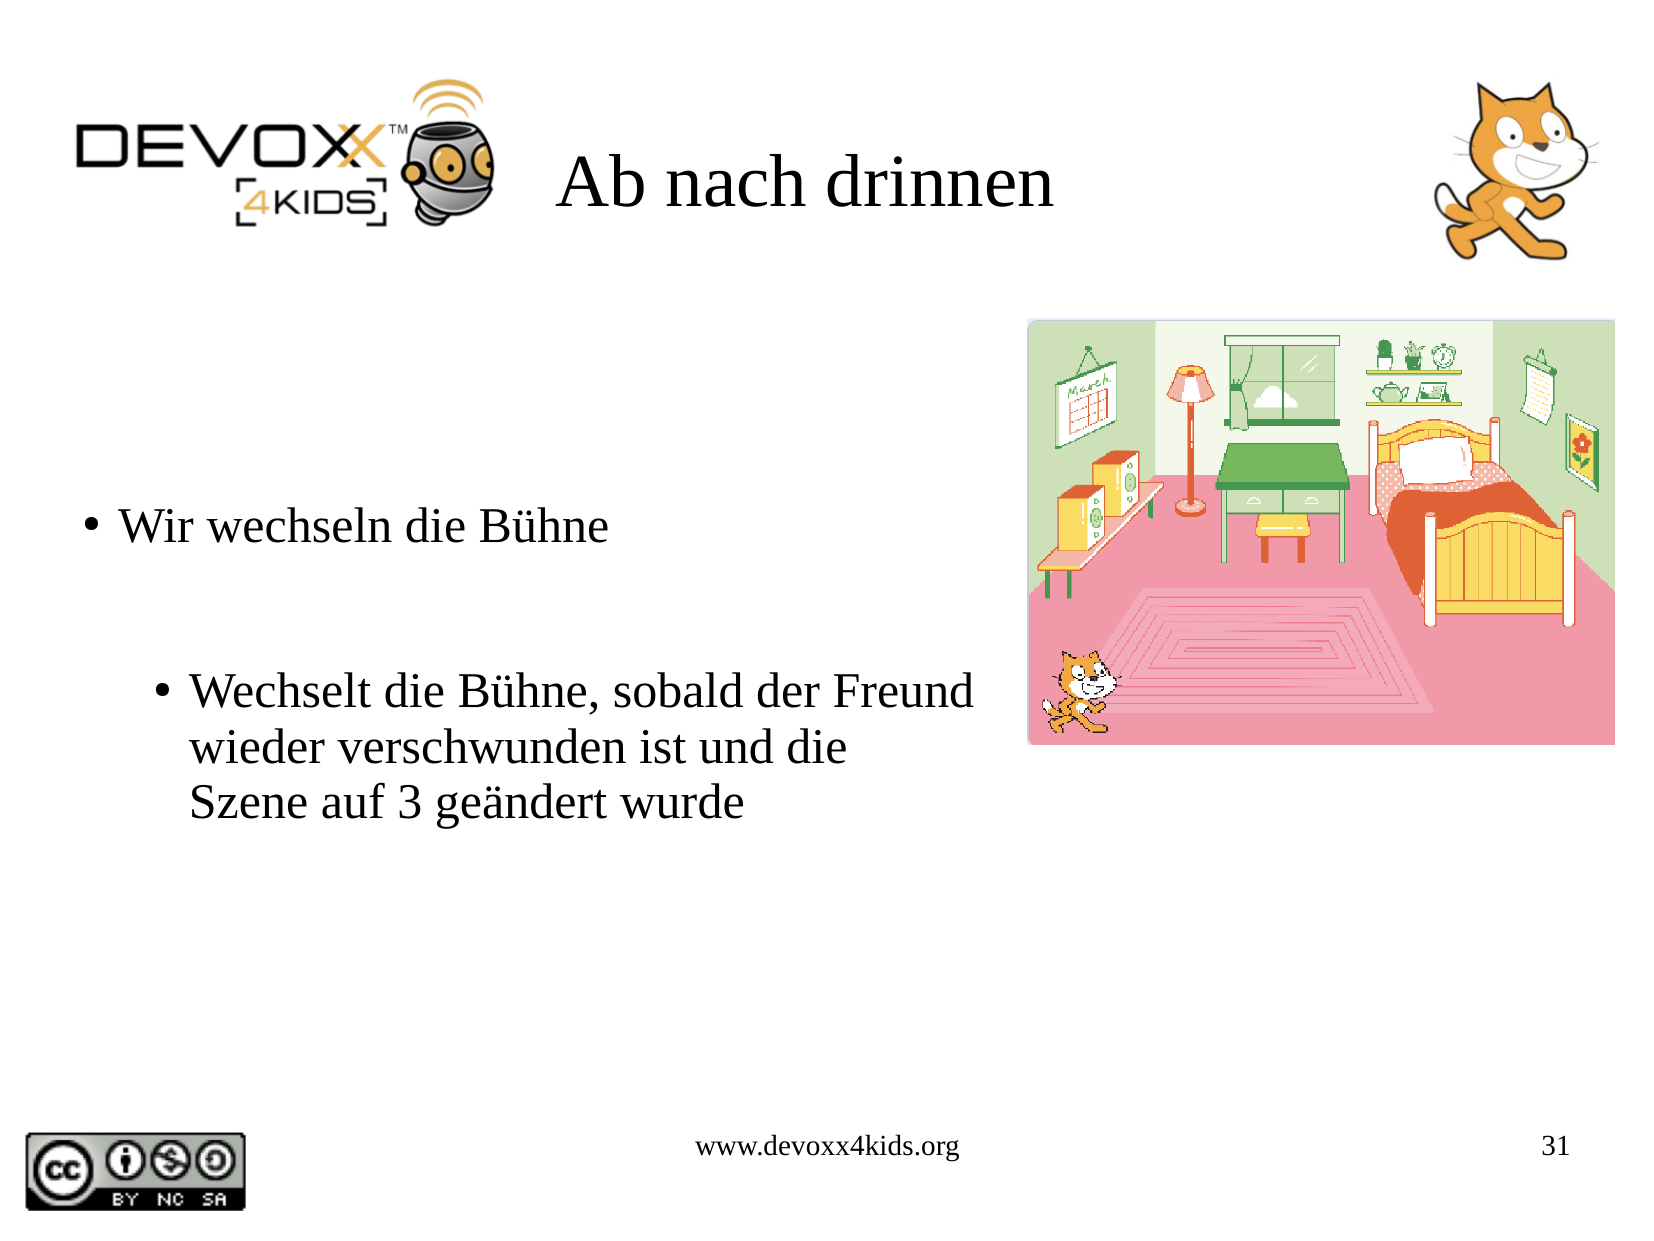

# Ab nach drinnen
Wir wechseln die Bühne
Wechselt die Bühne, sobald der Freund
wieder verschwunden ist und die
Szene auf 3 geändert wurde
www.devoxx4kids.org
31